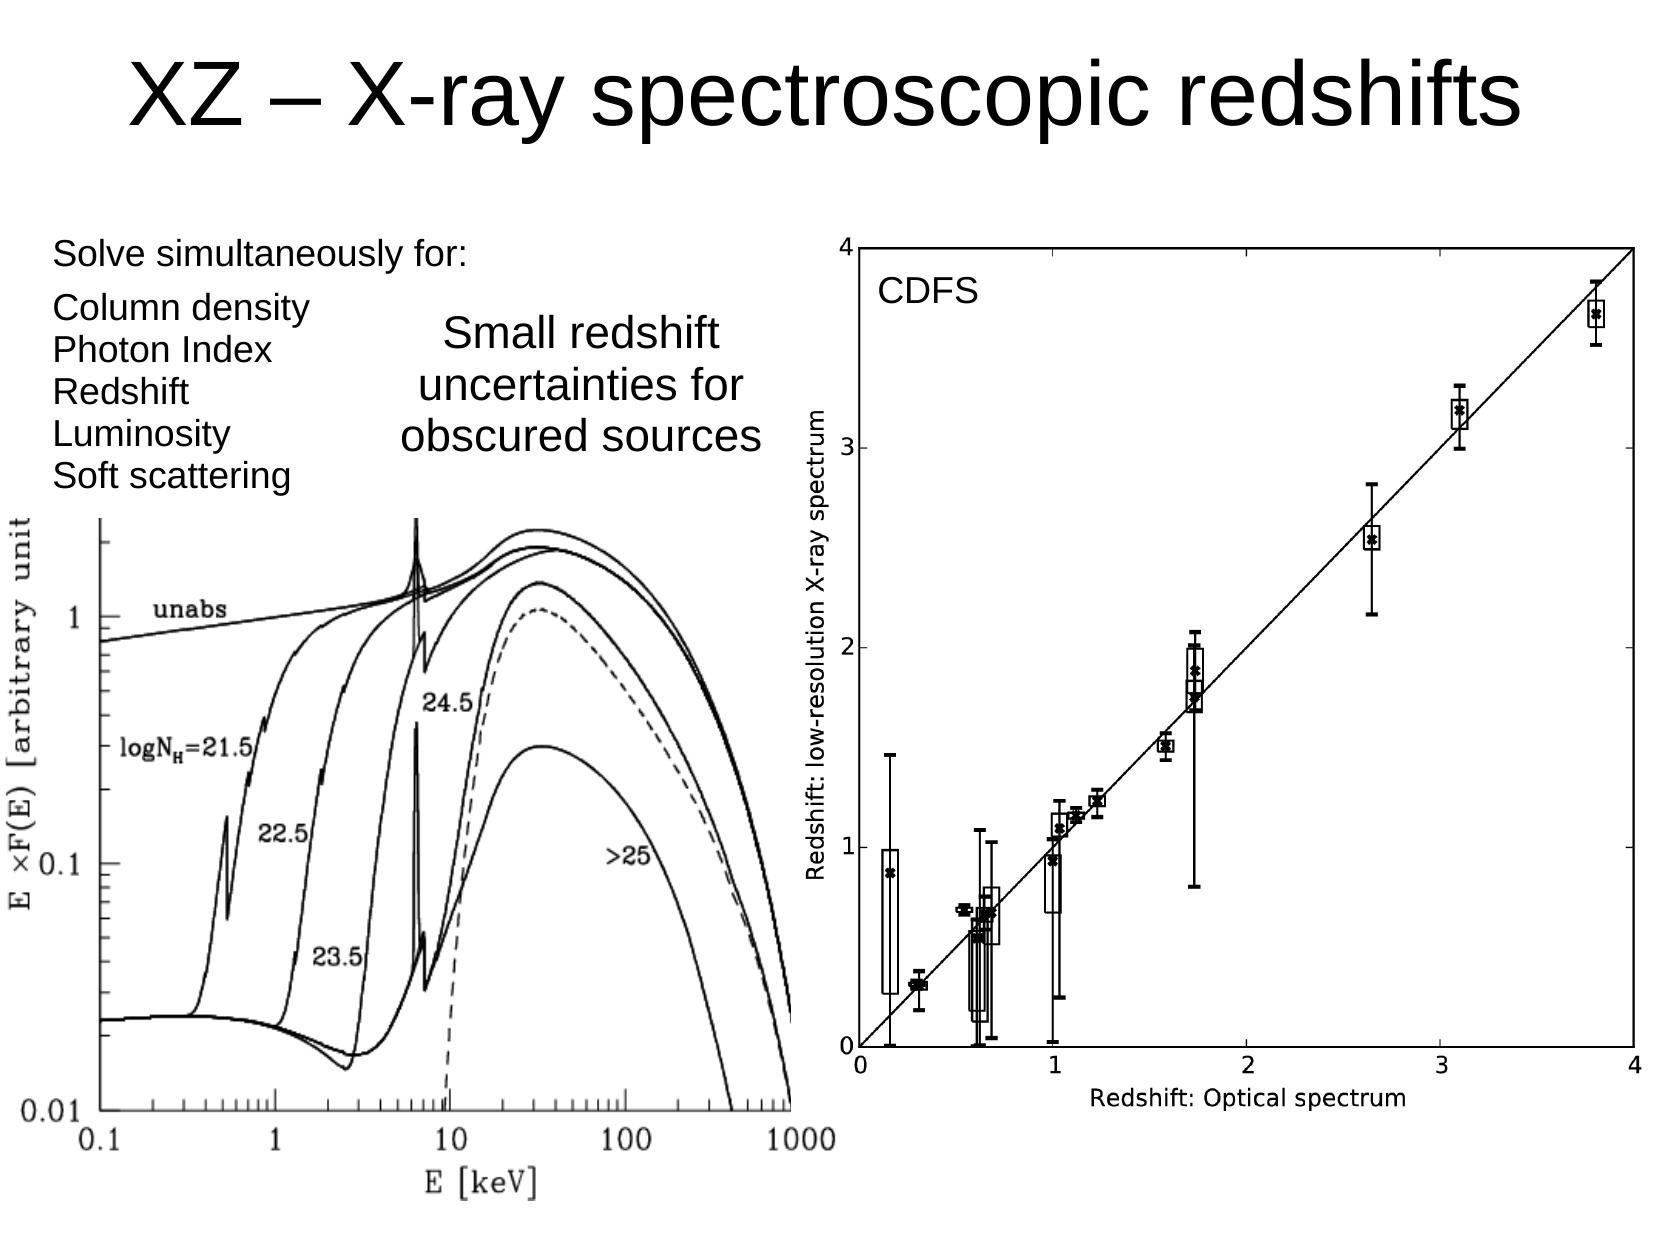

# XZ – X-ray spectroscopic redshifts
Solve simultaneously for:
Column density
Photon Index
Redshift
Luminosity
Soft scattering
CDFS
Small redshift uncertainties for obscured sources